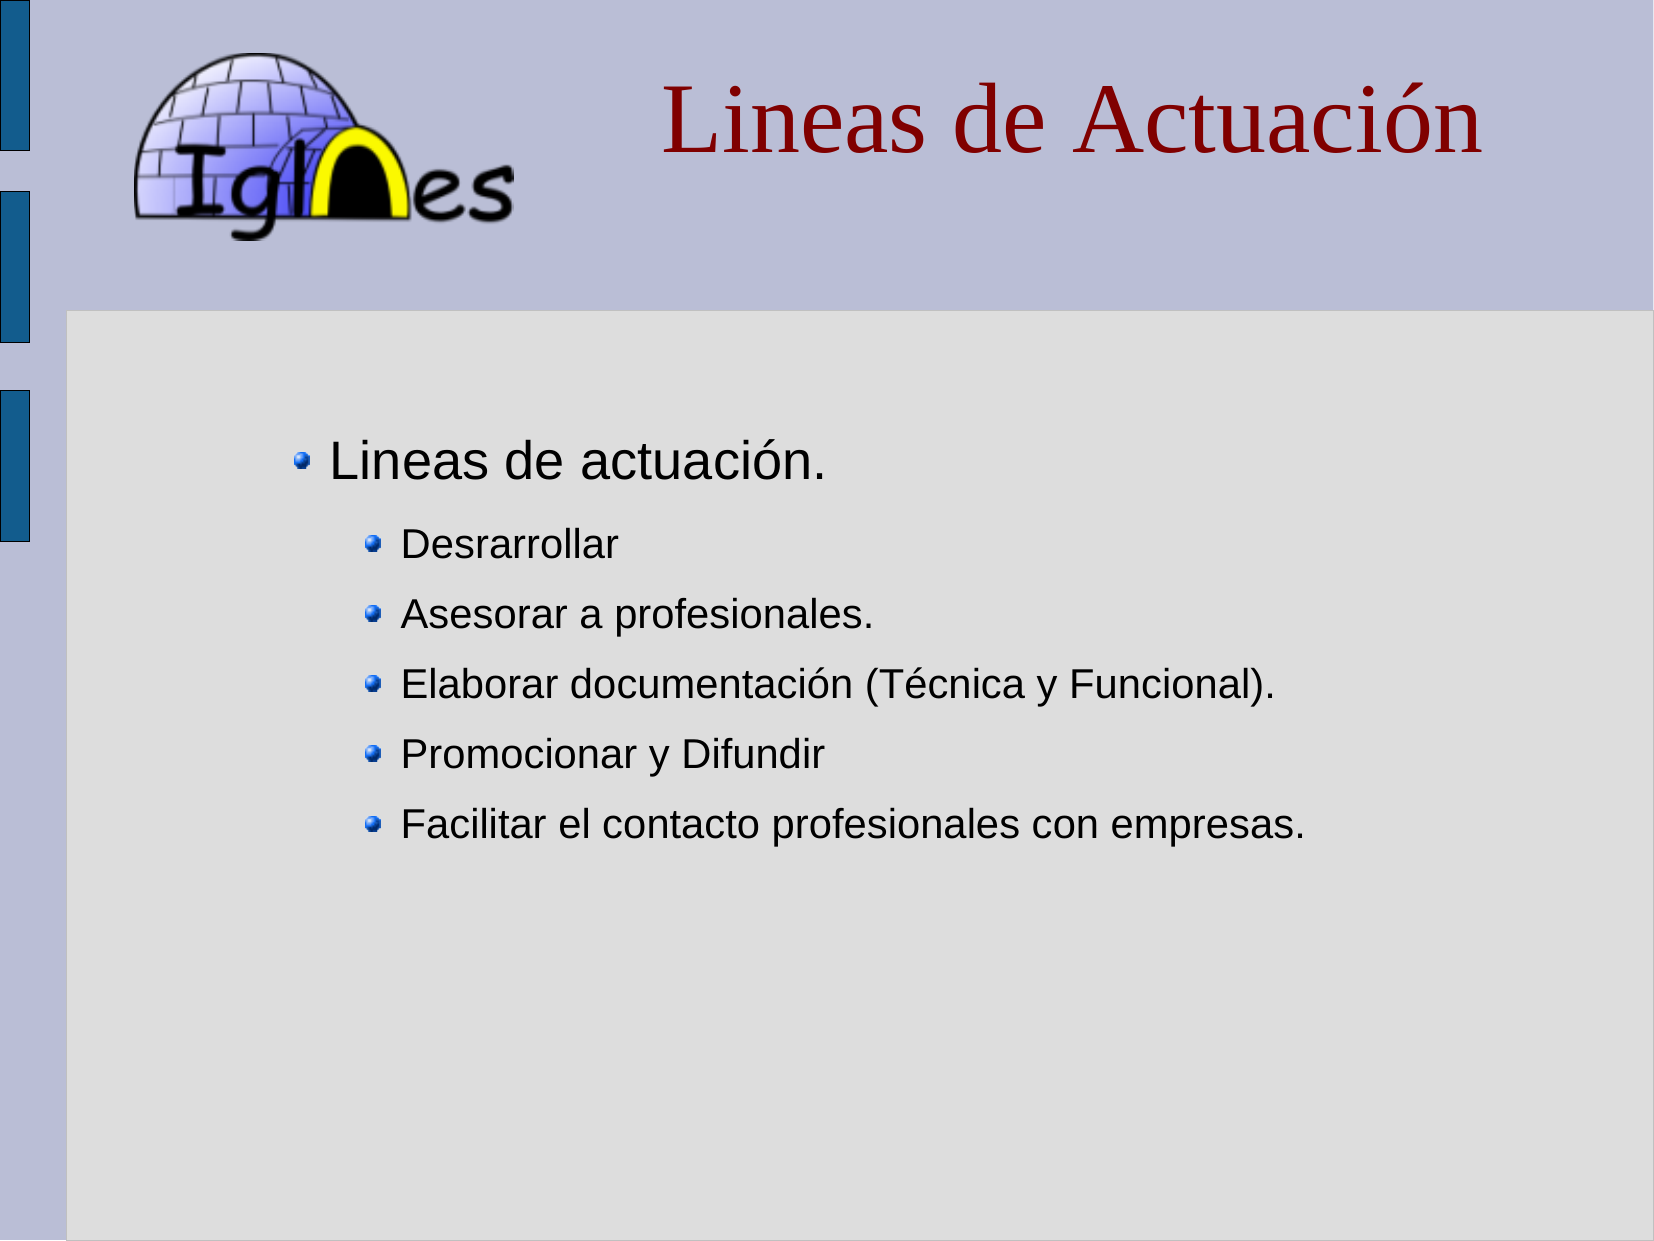

Lineas de Actuación
# Lineas de actuación.
Desrarrollar
Asesorar a profesionales.
Elaborar documentación (Técnica y Funcional).
Promocionar y Difundir
Facilitar el contacto profesionales con empresas.